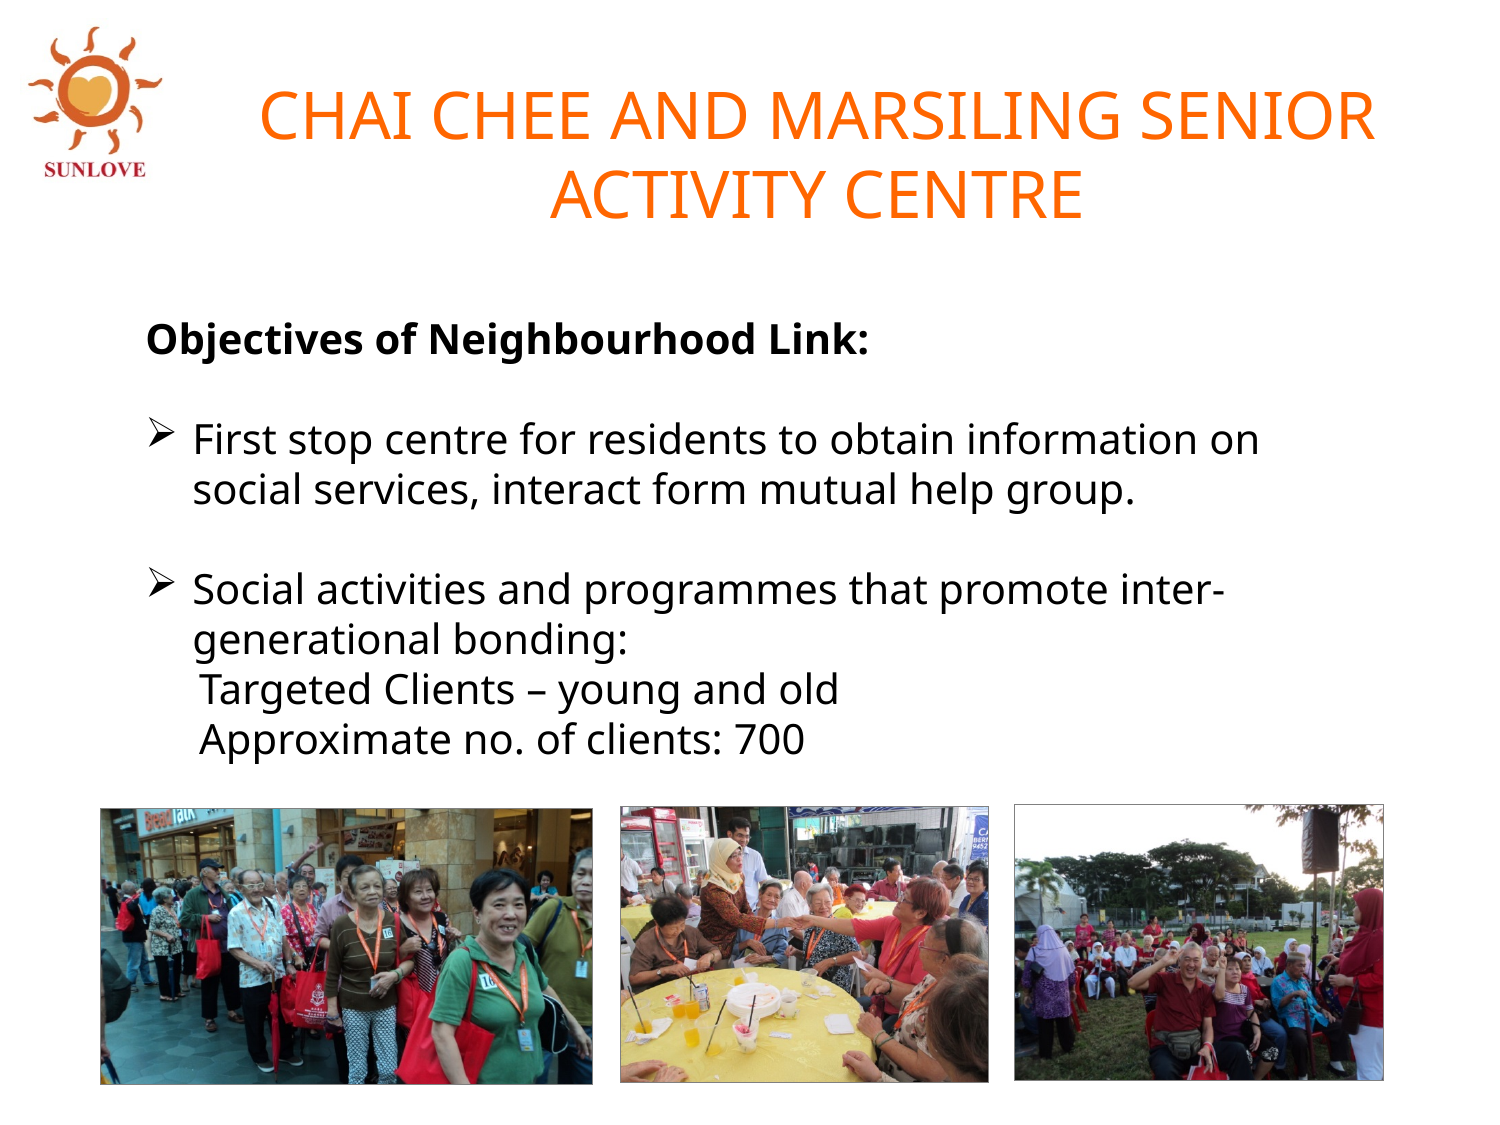

# CHAI CHEE AND MARSILING SENIOR ACTIVITY CENTRE
Objectives of Neighbourhood Link:
First stop centre for residents to obtain information on social services, interact form mutual help group.
Social activities and programmes that promote inter-generational bonding:
 Targeted Clients – young and old
 Approximate no. of clients: 700